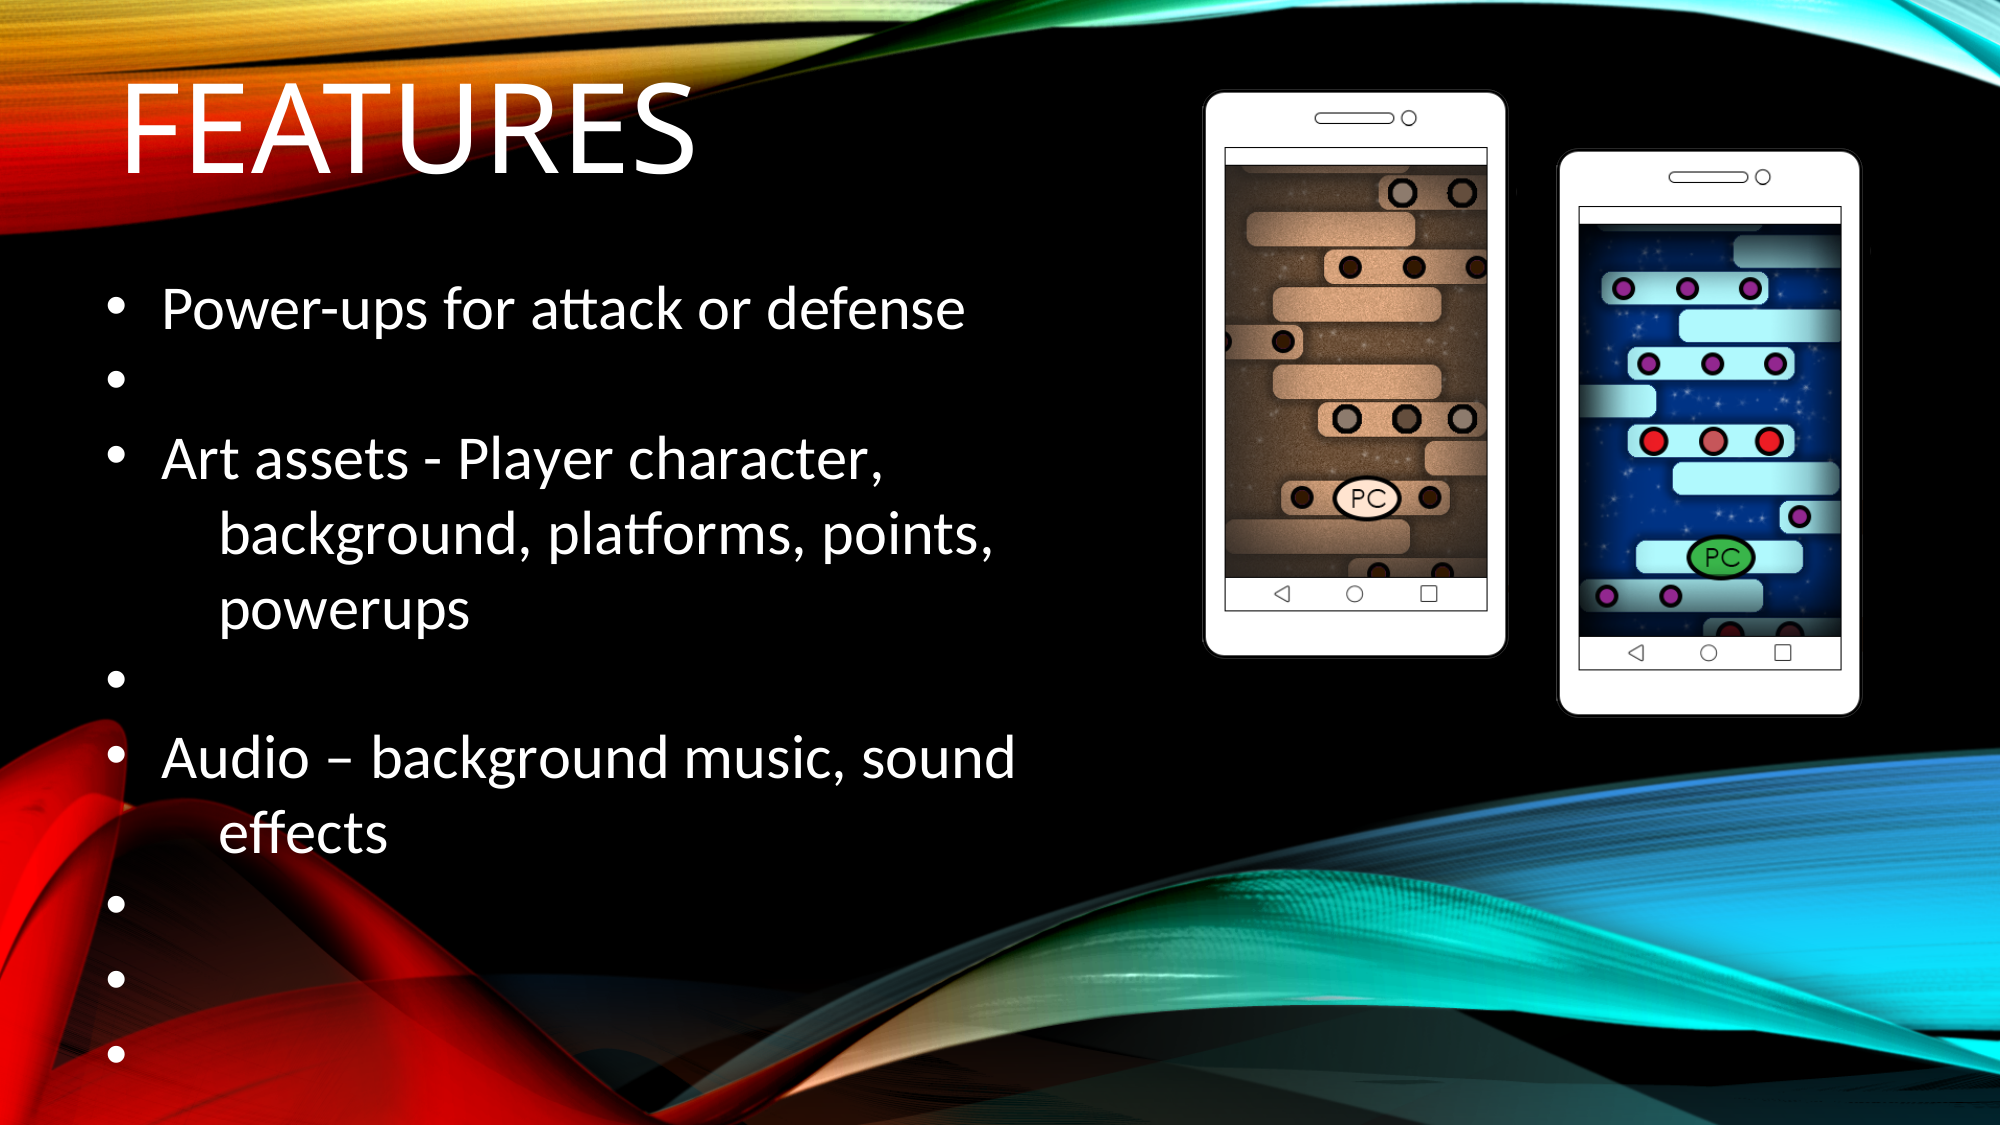

# Features
Power-ups for attack or defense
Art assets - Player character, background, platforms, points, powerups
Audio – background music, sound effects